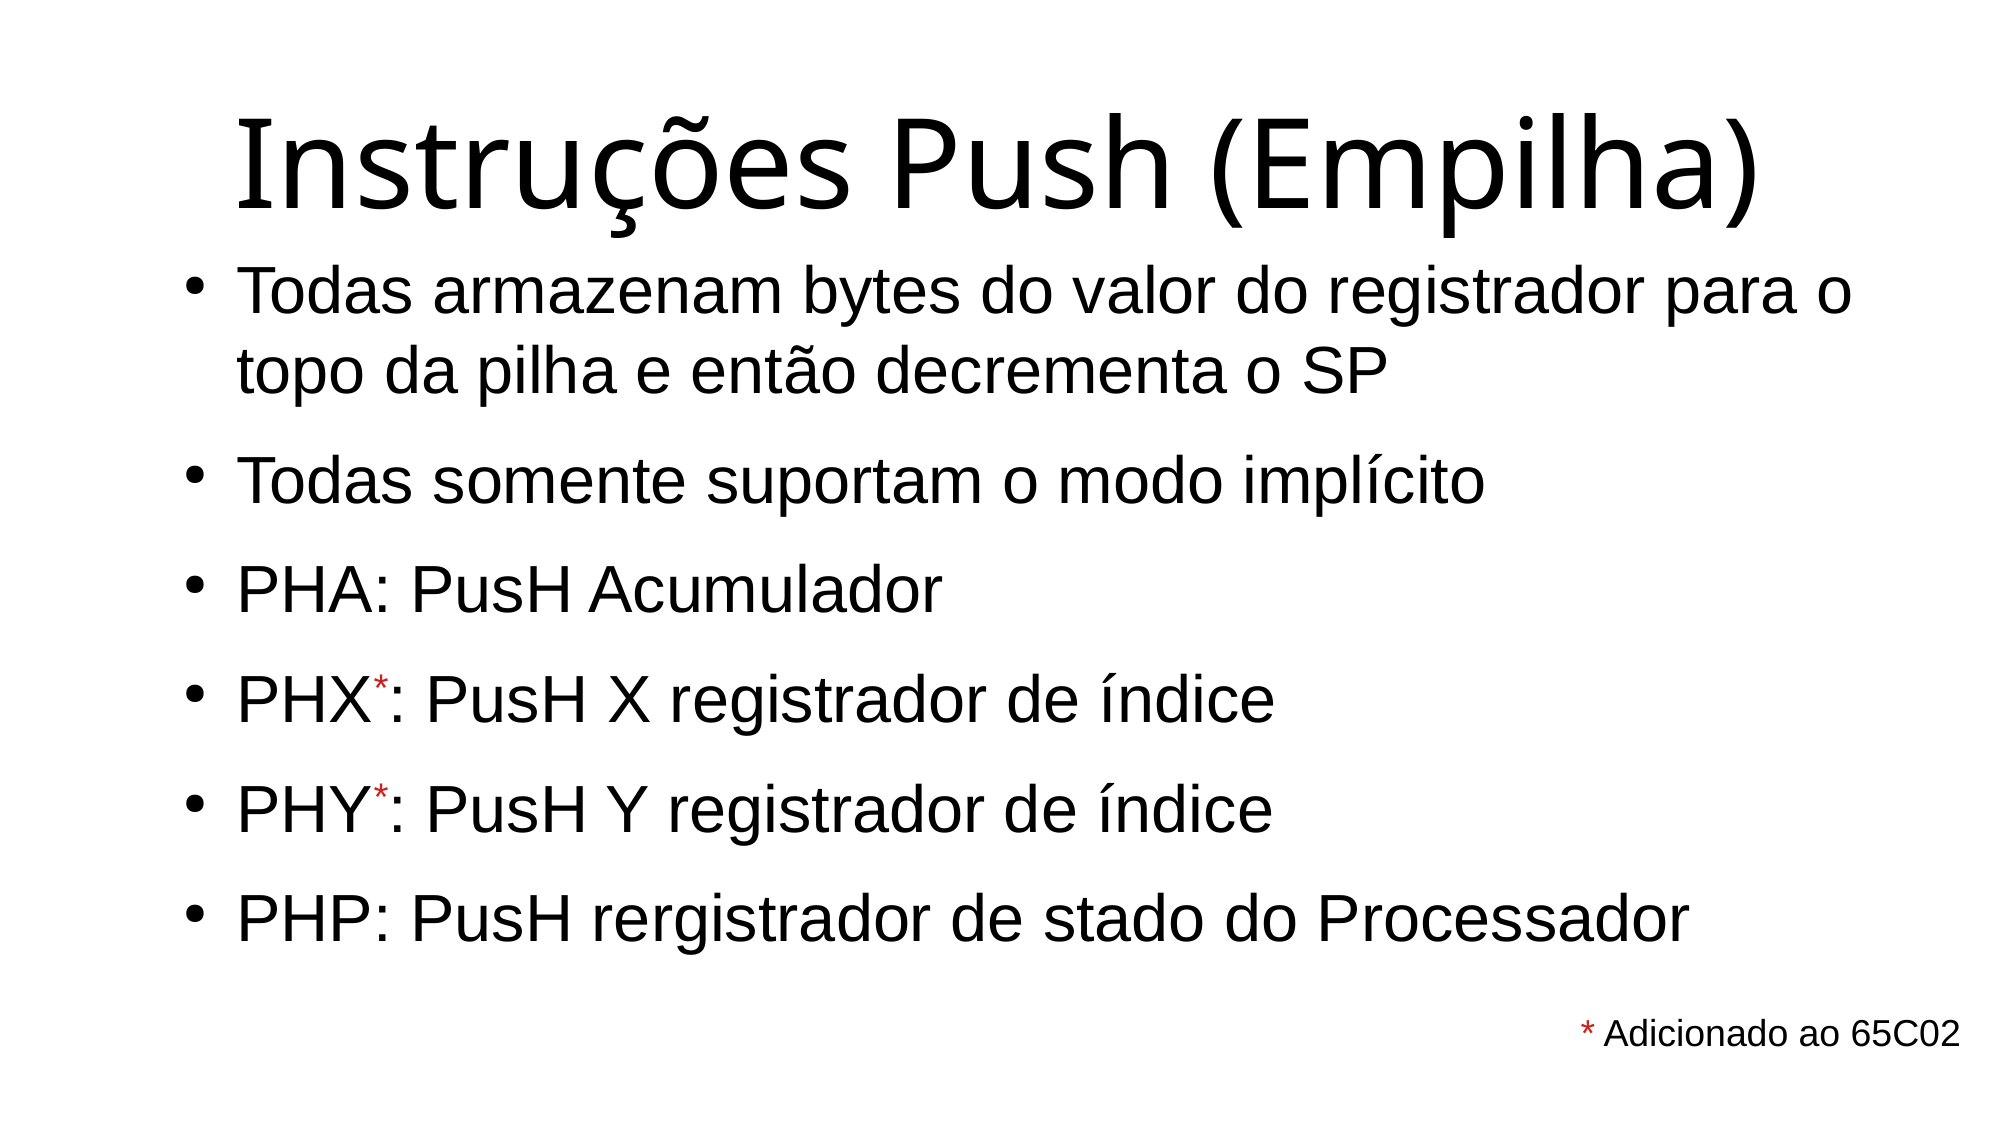

Instruções Push (Empilha)
# Todas armazenam bytes do valor do registrador para o topo da pilha e então decrementa o SP
Todas somente suportam o modo implícito
PHA: PusH Acumulador
PHX*: PusH X registrador de índice
PHY*: PusH Y registrador de índice
PHP: PusH rergistrador de stado do Processador
* Adicionado ao 65C02